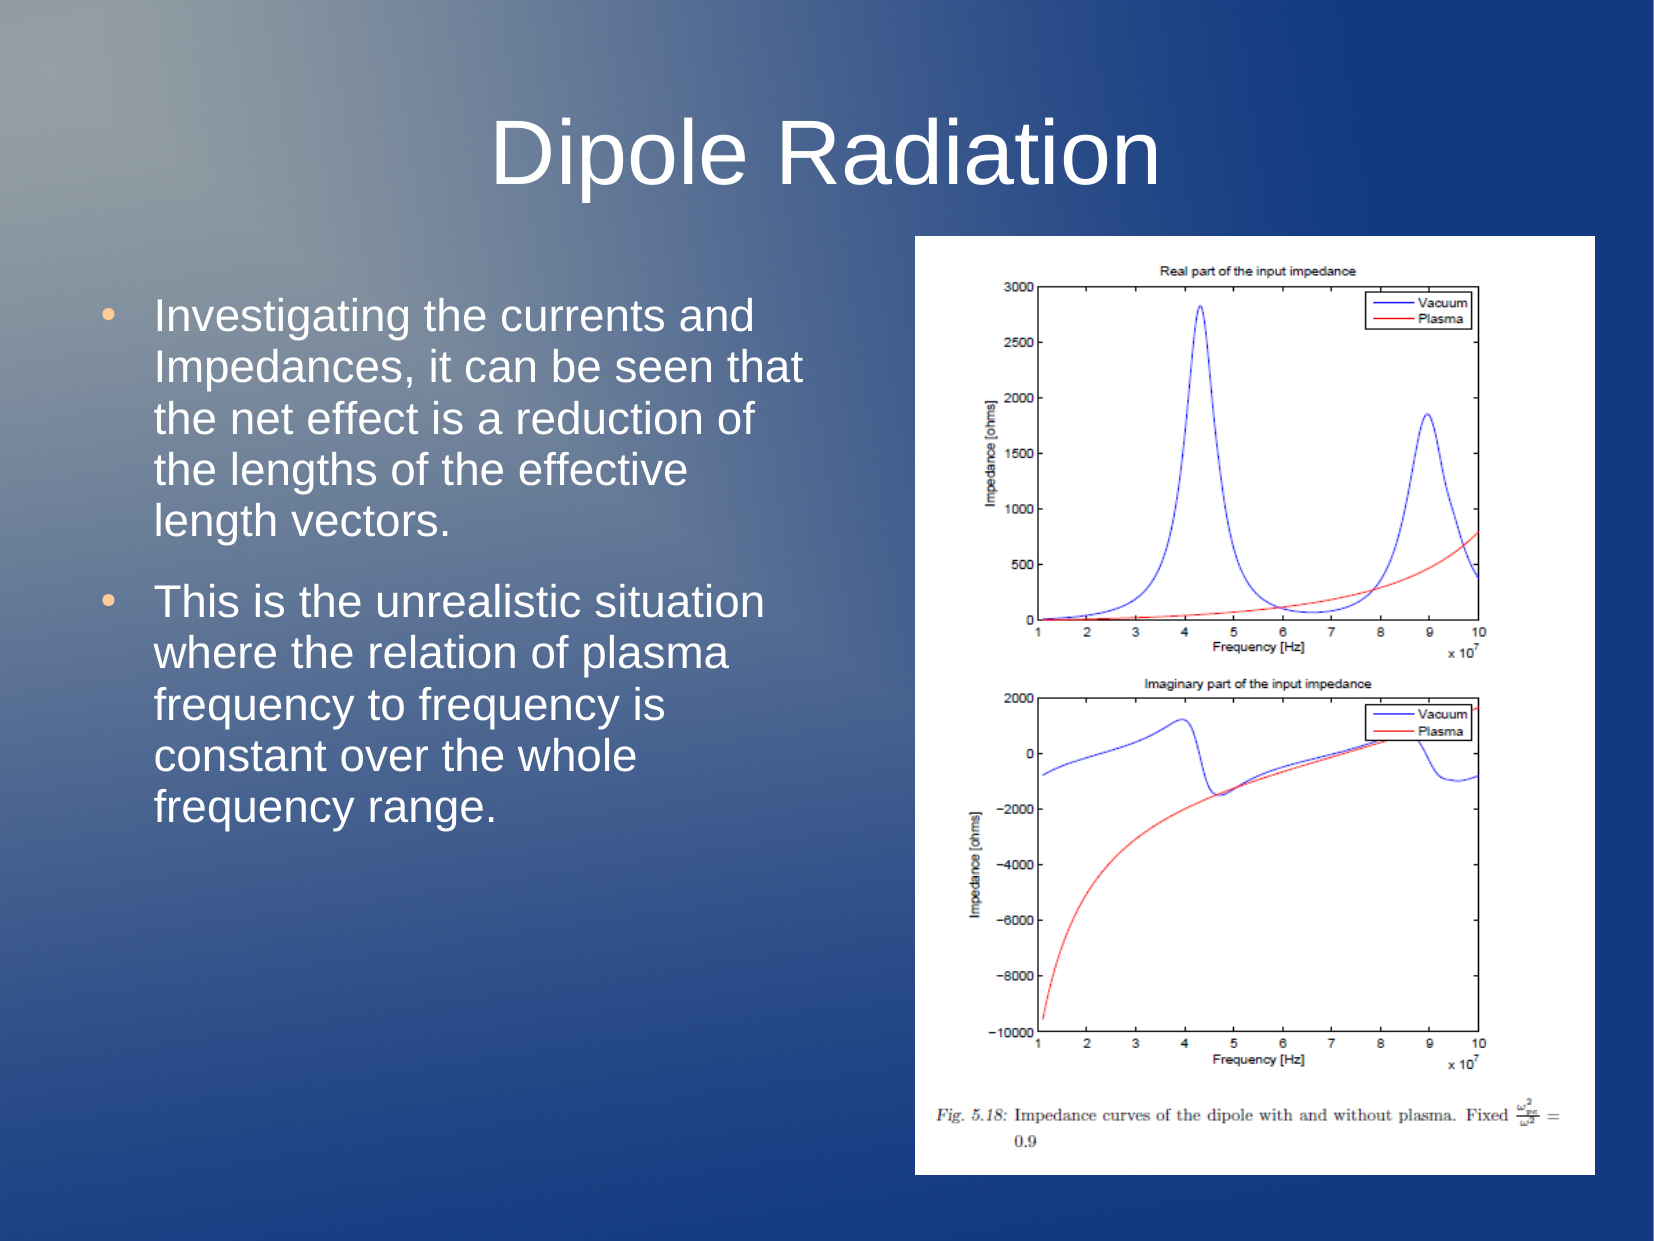

# Dipole Radiation
Investigating the currents and Impedances, it can be seen that the net effect is a reduction of the lengths of the effective length vectors.
This is the unrealistic situation where the relation of plasma frequency to frequency is constant over the whole frequency range.